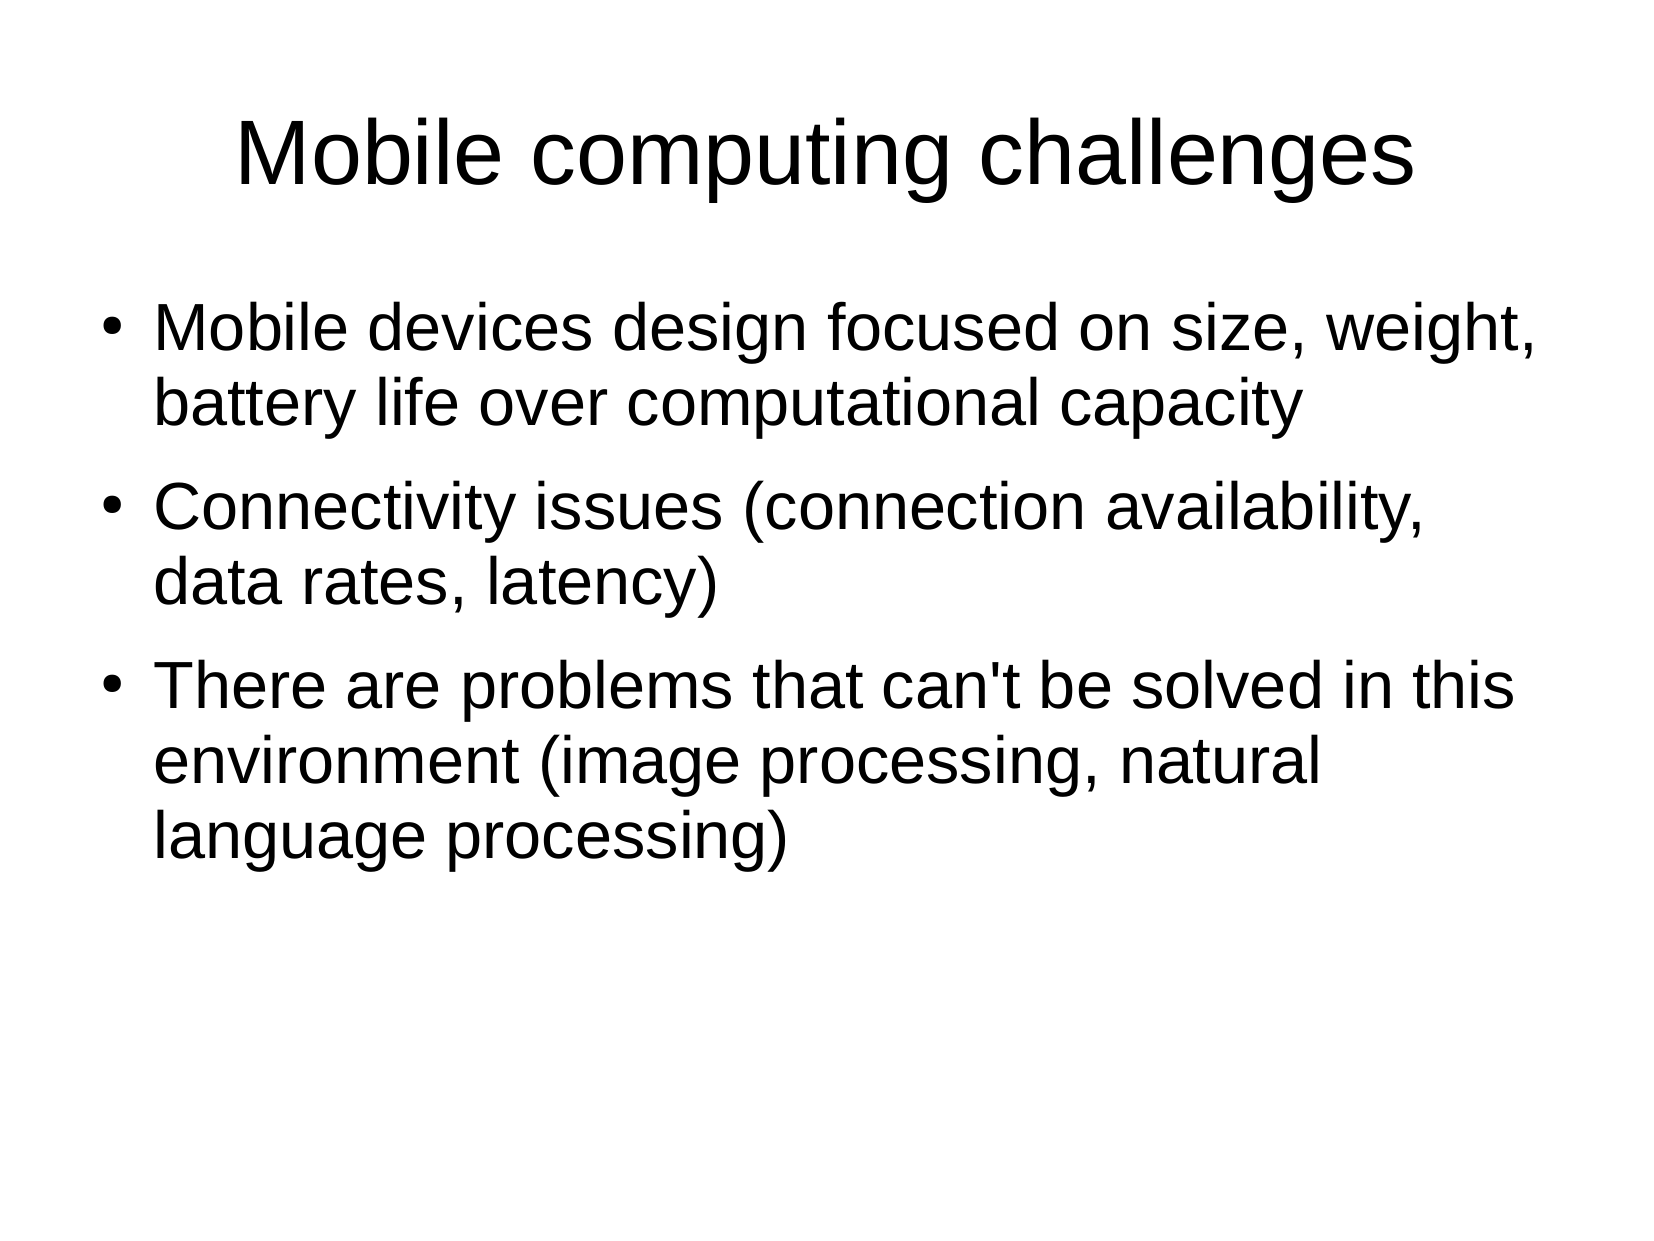

# Mobile computing challenges
Mobile devices design focused on size, weight, battery life over computational capacity
Connectivity issues (connection availability, data rates, latency)
There are problems that can't be solved in this environment (image processing, natural language processing)